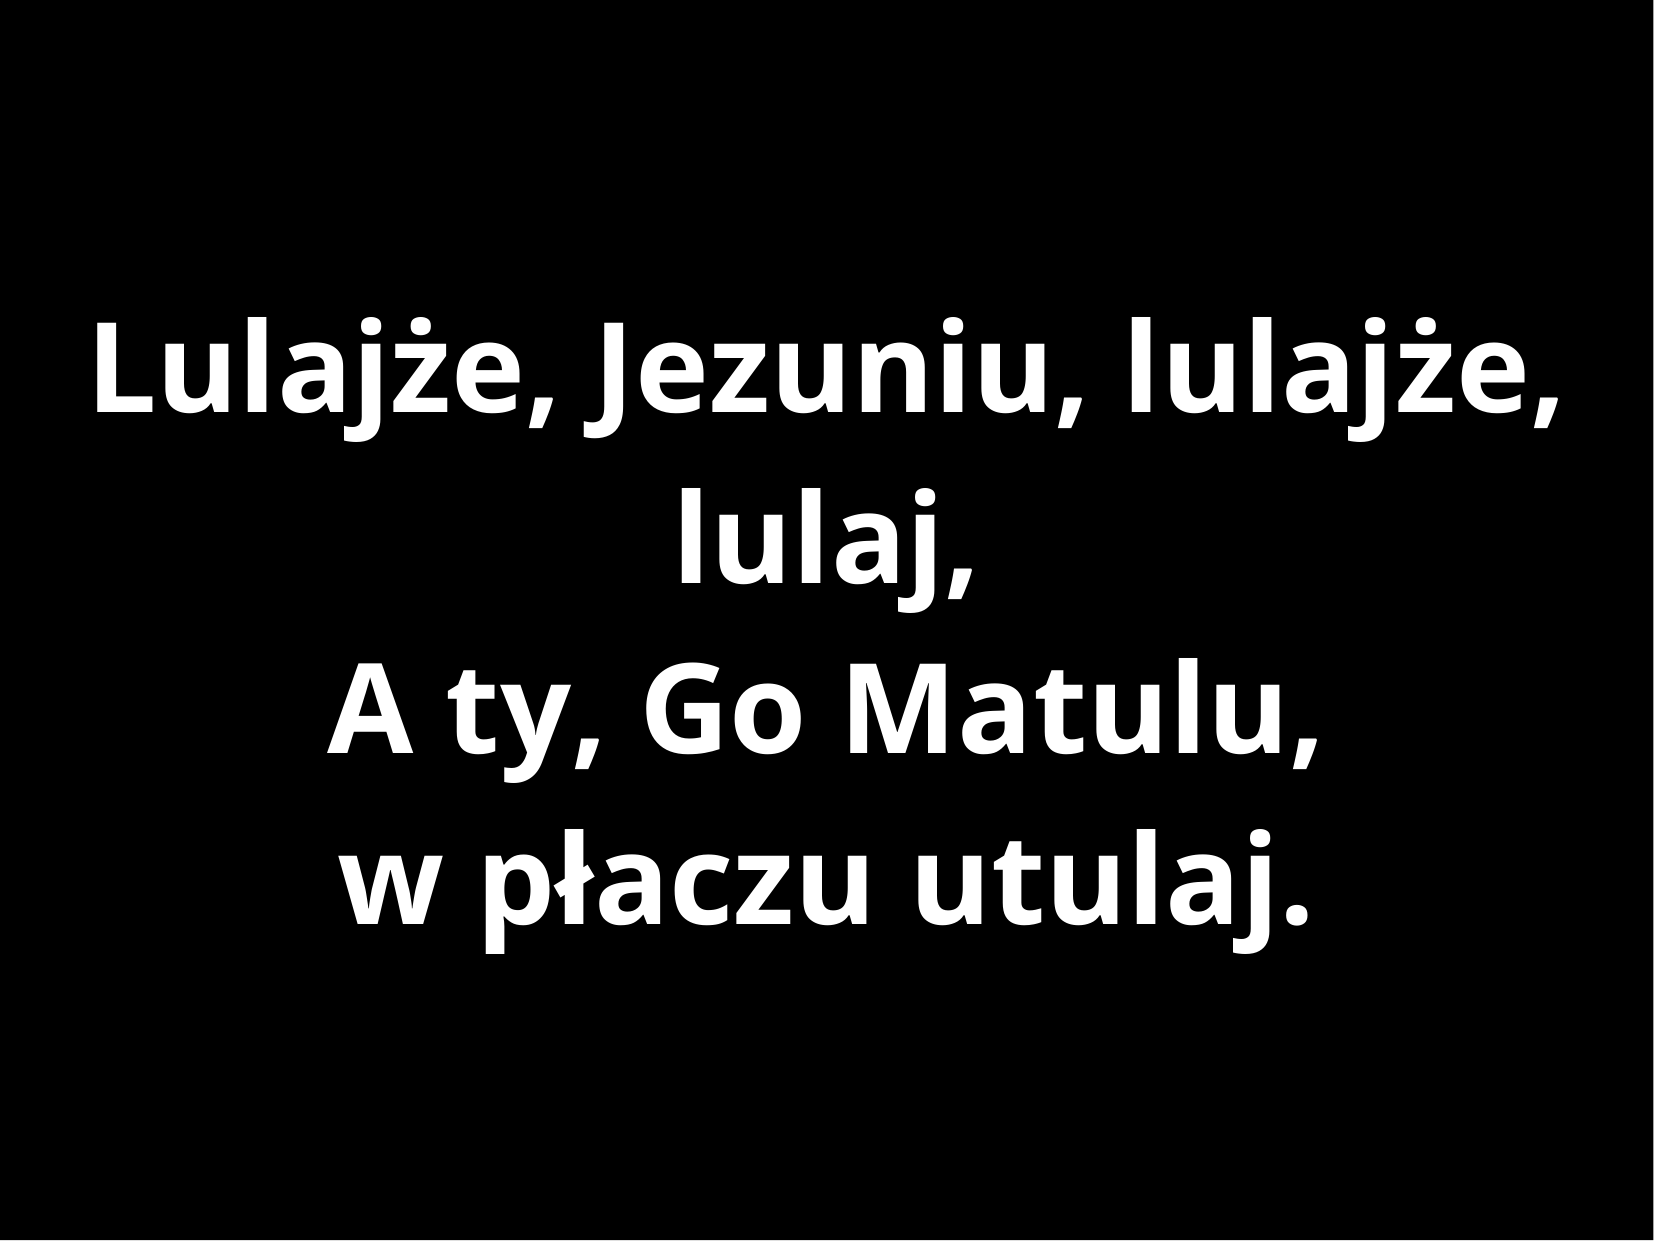

# Lulajże, Jezuniu, lulajże, lulaj, A ty, Go Matulu, w płaczu utulaj.